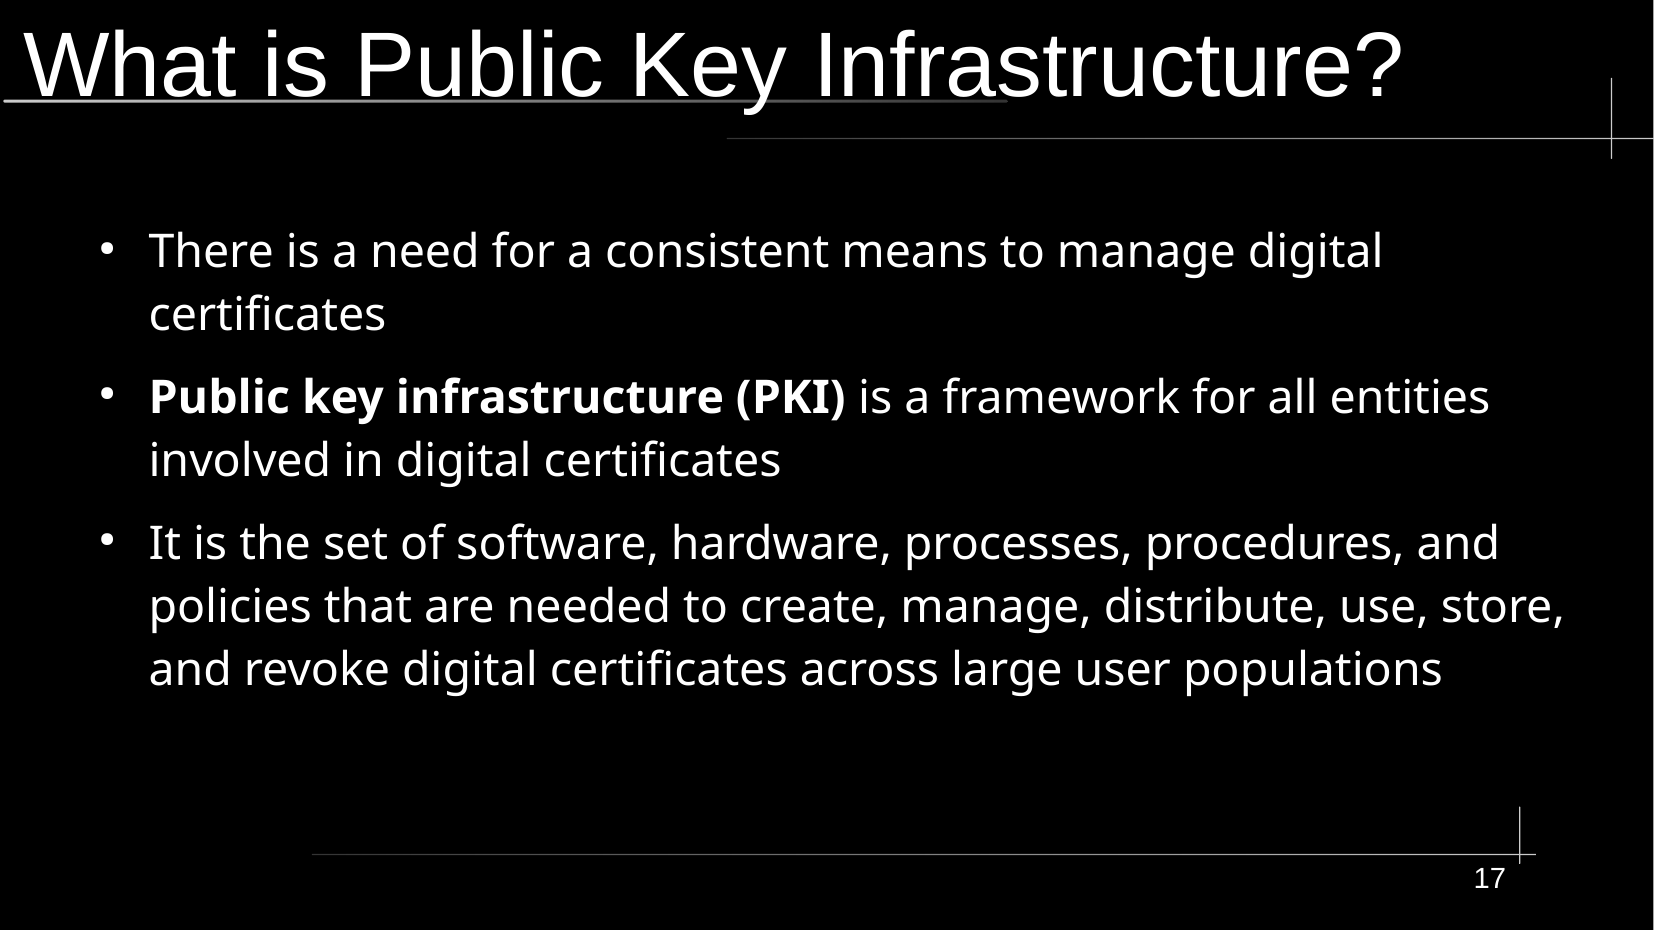

# What is Public Key Infrastructure?
There is a need for a consistent means to manage digital certificates
Public key infrastructure (PKI) is a framework for all entities involved in digital certificates
It is the set of software, hardware, processes, procedures, and policies that are needed to create, manage, distribute, use, store, and revoke digital certificates across large user populations
17